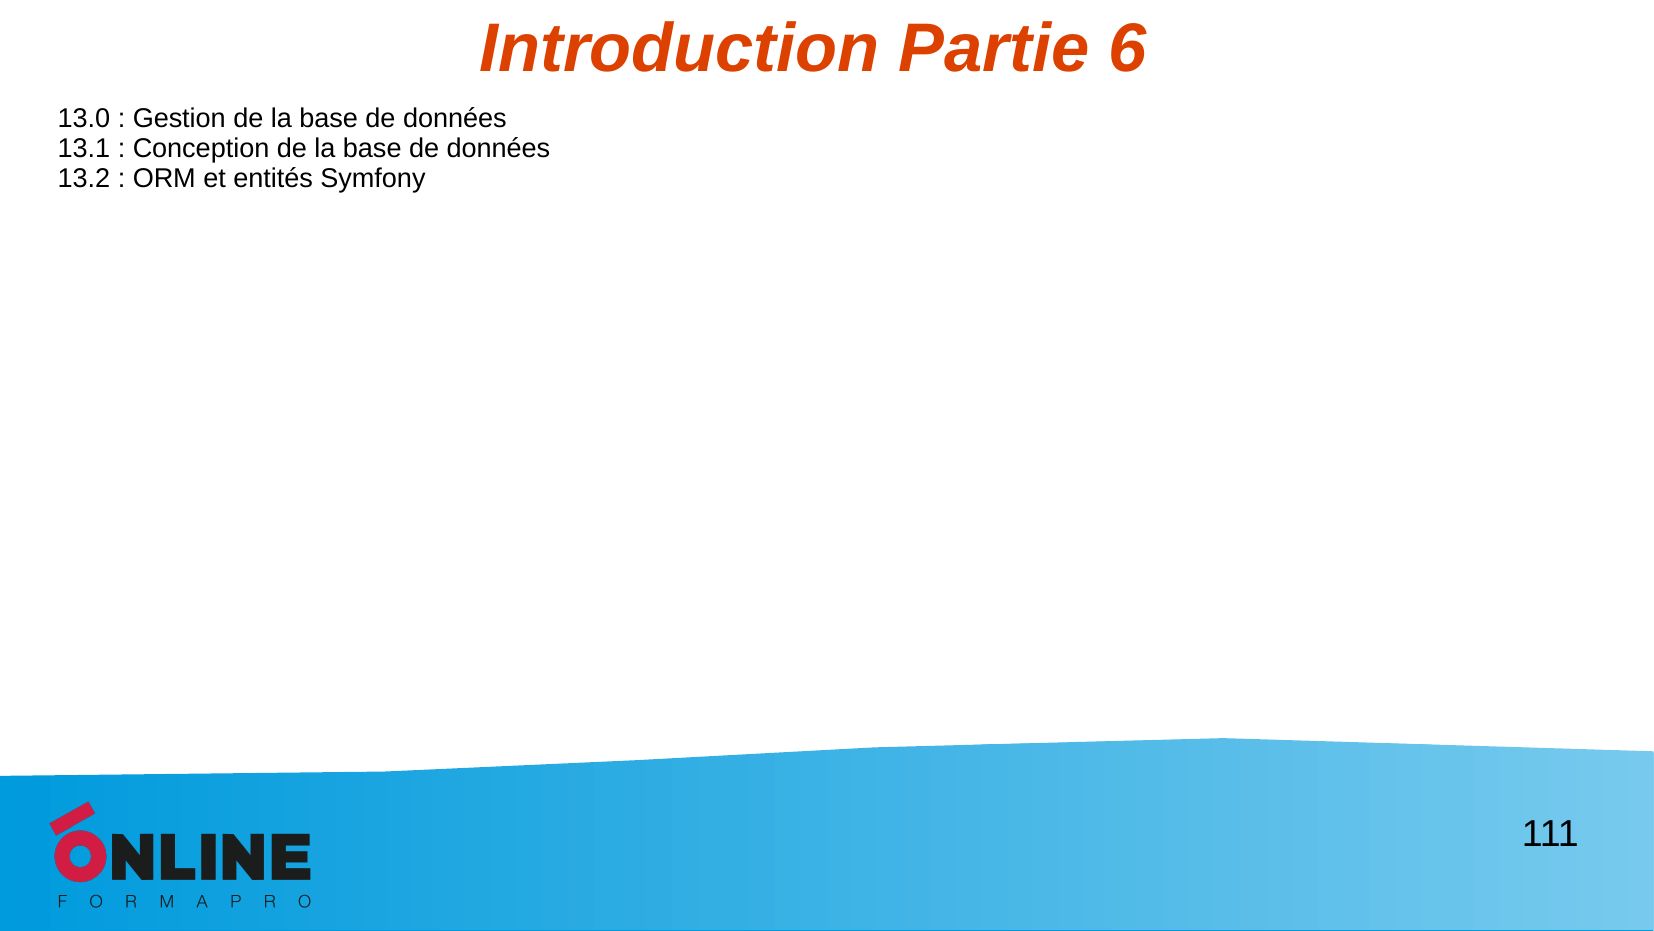

# Introduction Partie 6
13.0 : Gestion de la base de données
13.1 : Conception de la base de données
13.2 : ORM et entités Symfony